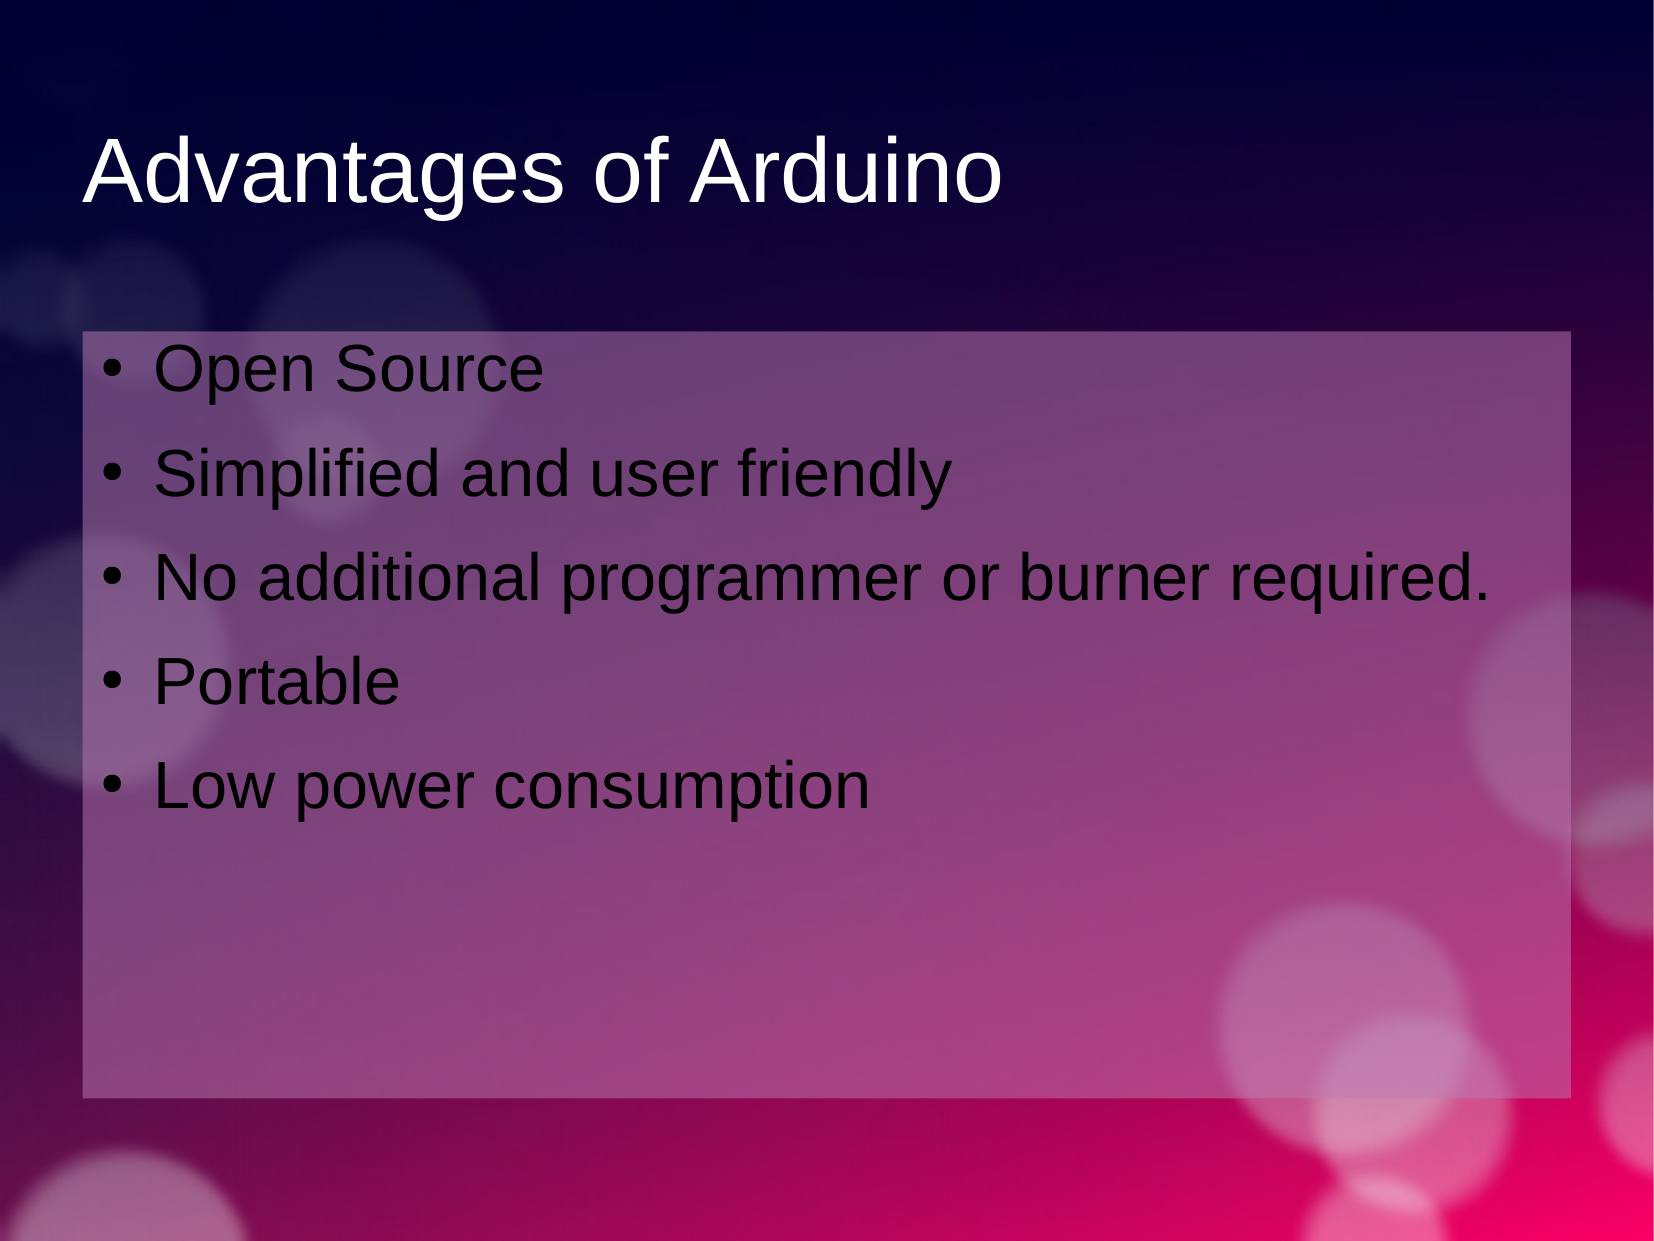

# Advantages of Arduino
Open Source
Simplified and user friendly
No additional programmer or burner required.
Portable
Low power consumption